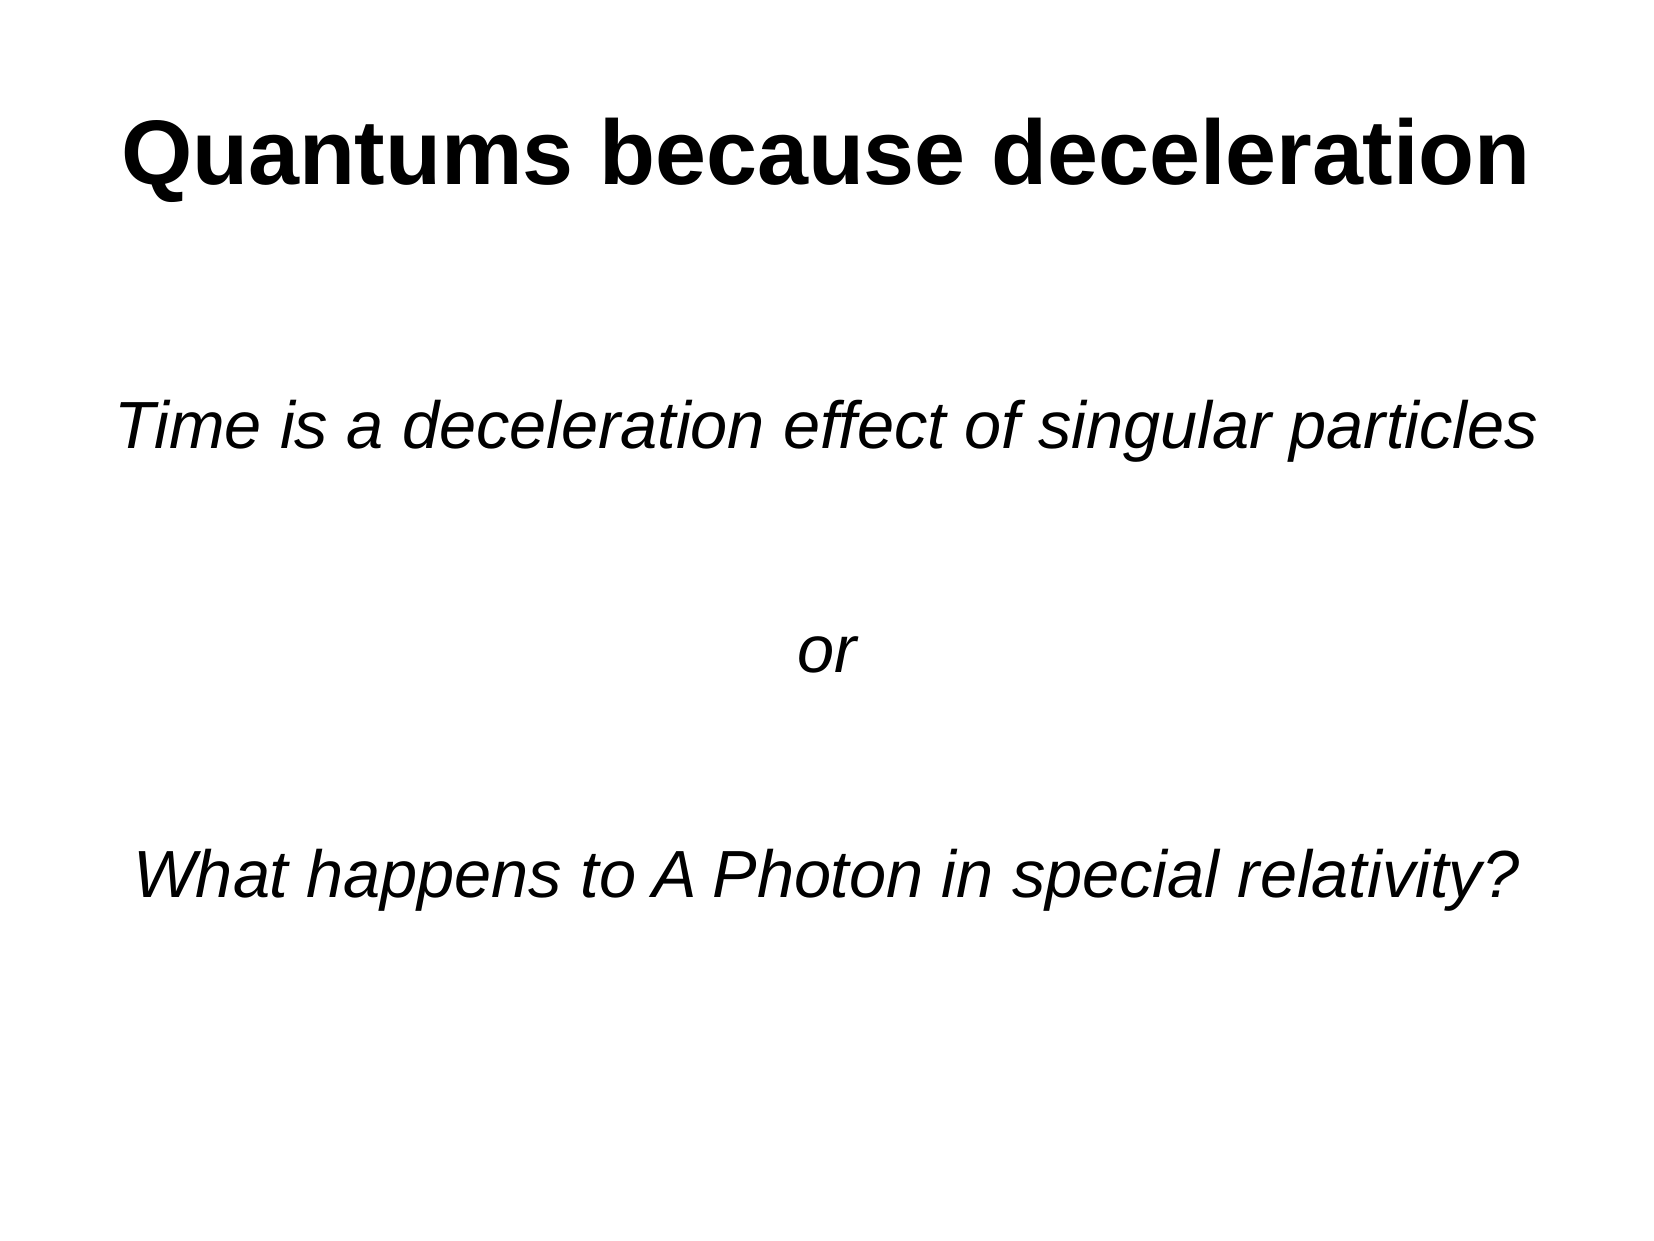

# Quantums because deceleration
Time is a deceleration effect of singular particles
or
What happens to A Photon in special relativity?